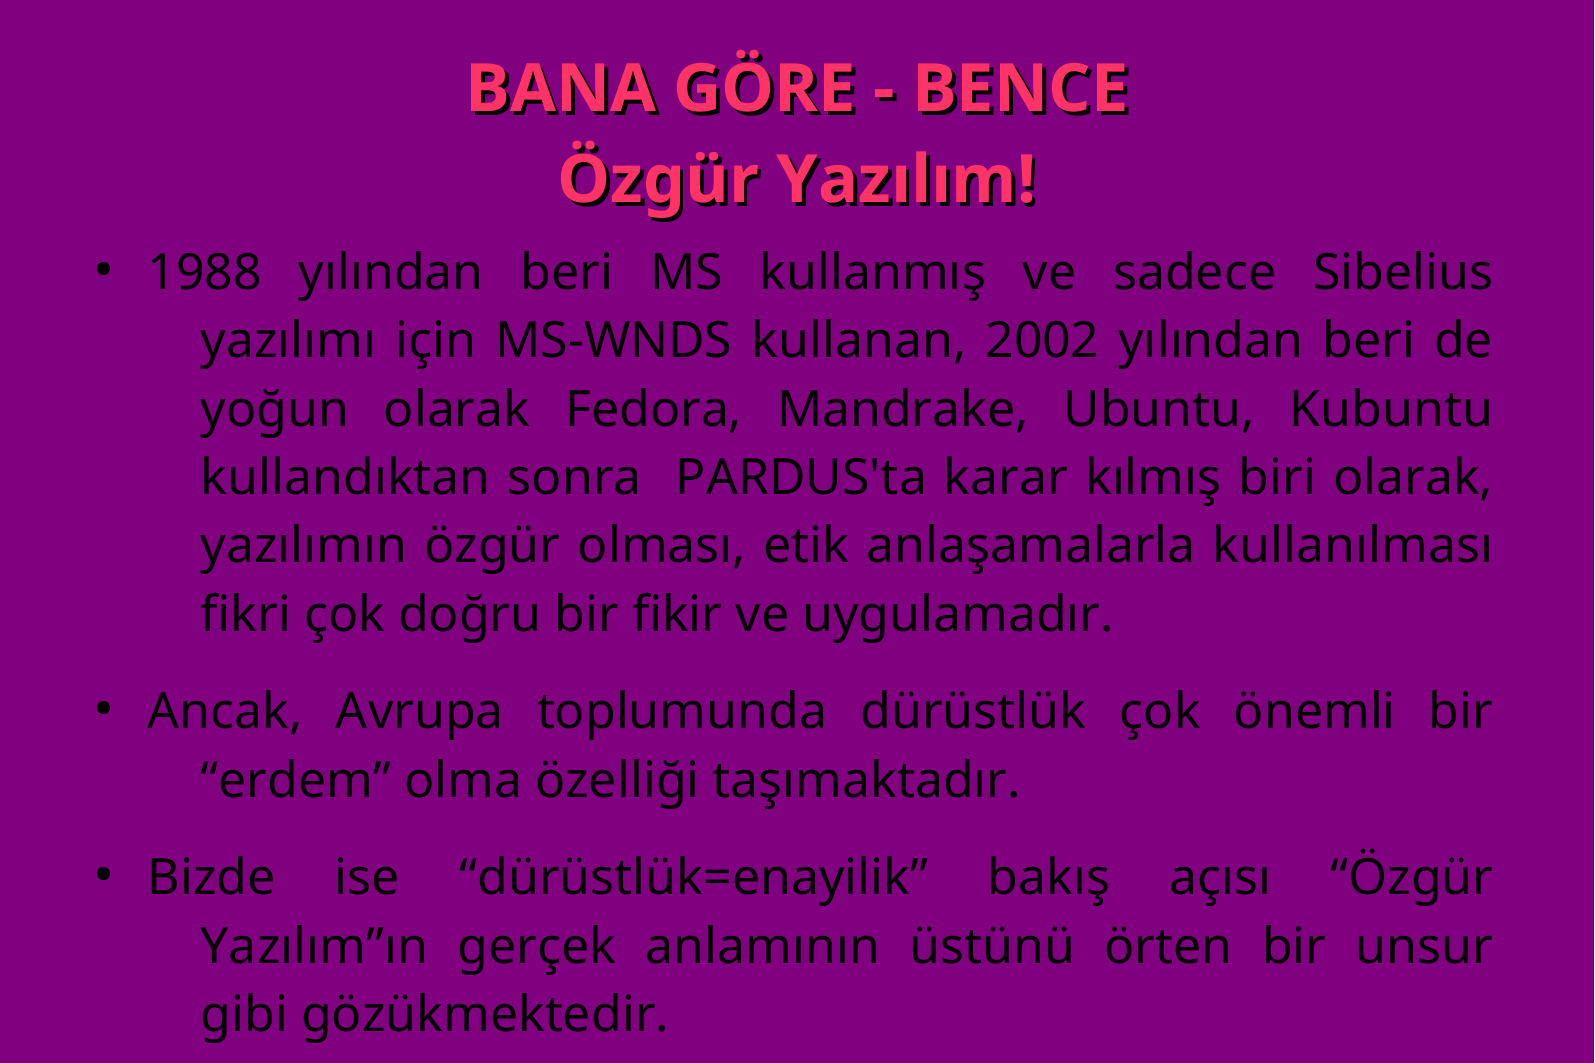

# BANA GÖRE - BENCE Özgür Yazılım!
1988 yılından beri MS kullanmış ve sadece Sibelius yazılımı için MS-WNDS kullanan, 2002 yılından beri de yoğun olarak Fedora, Mandrake, Ubuntu, Kubuntu kullandıktan sonra PARDUS'ta karar kılmış biri olarak, yazılımın özgür olması, etik anlaşamalarla kullanılması fikri çok doğru bir fikir ve uygulamadır.
Ancak, Avrupa toplumunda dürüstlük çok önemli bir “erdem” olma özelliği taşımaktadır.
Bizde ise “dürüstlük=enayilik” bakış açısı “Özgür Yazılım”ın gerçek anlamının üstünü örten bir unsur gibi gözükmektedir.